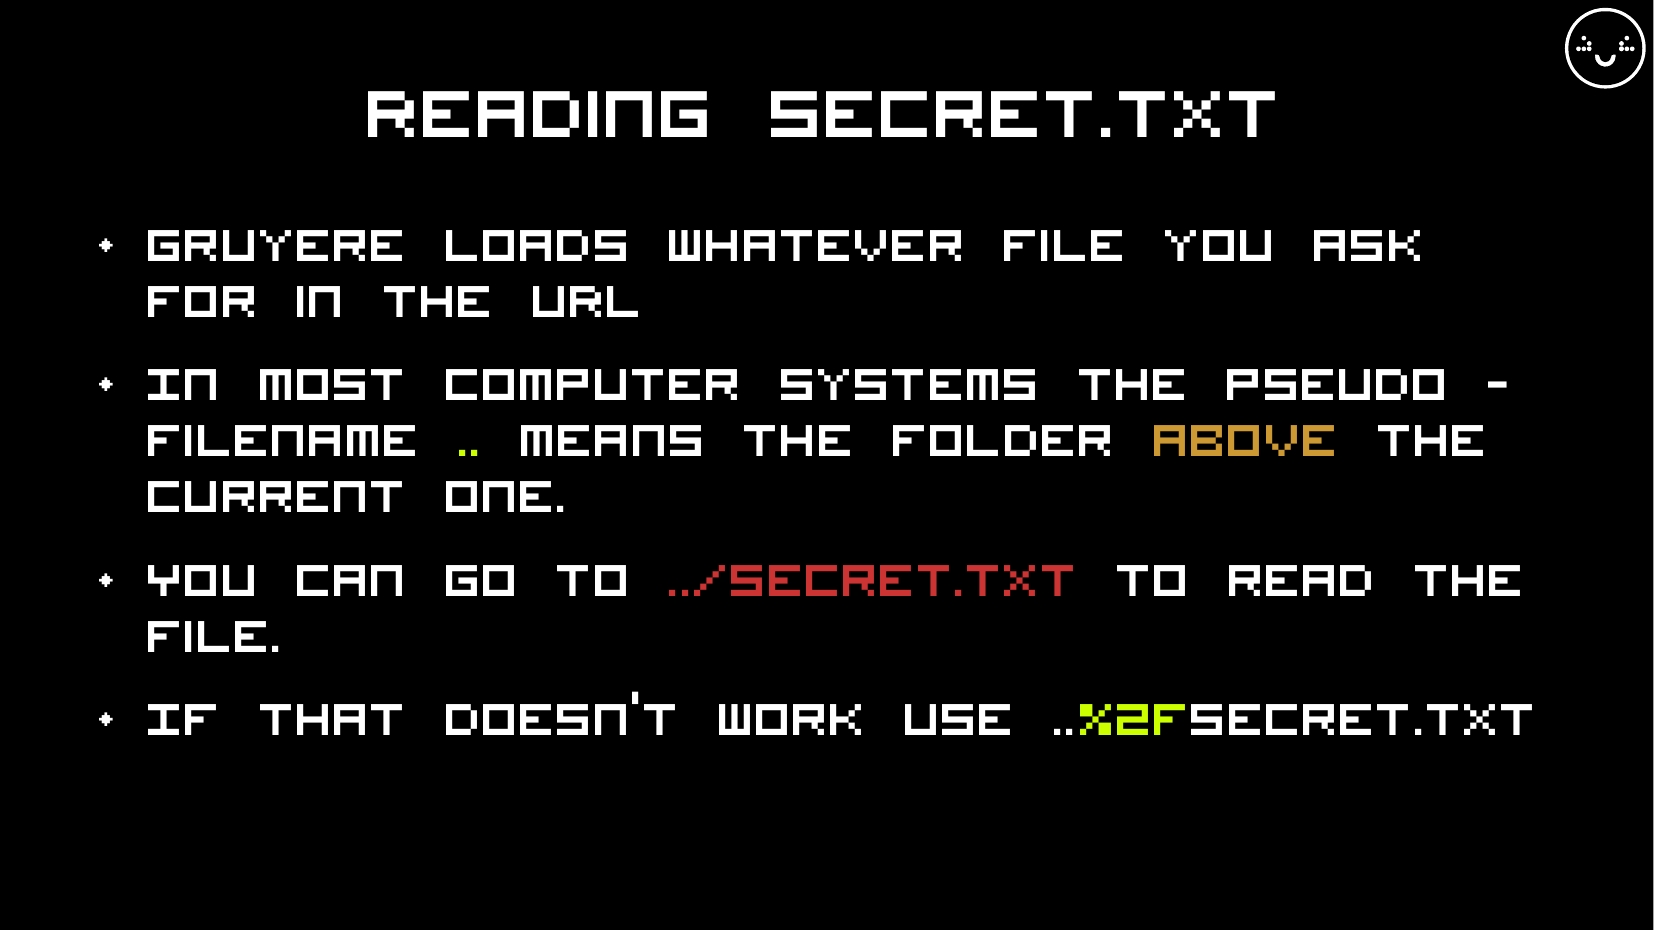

# Reading secret.txt
Gruyere loads whatever file you ask for in the URL
In most computer systems the pseudo -filename .. means the folder above the current one.
You can go to ../secret.txt to read the file.
If that doesn’t work use ..%2fsecret.txt